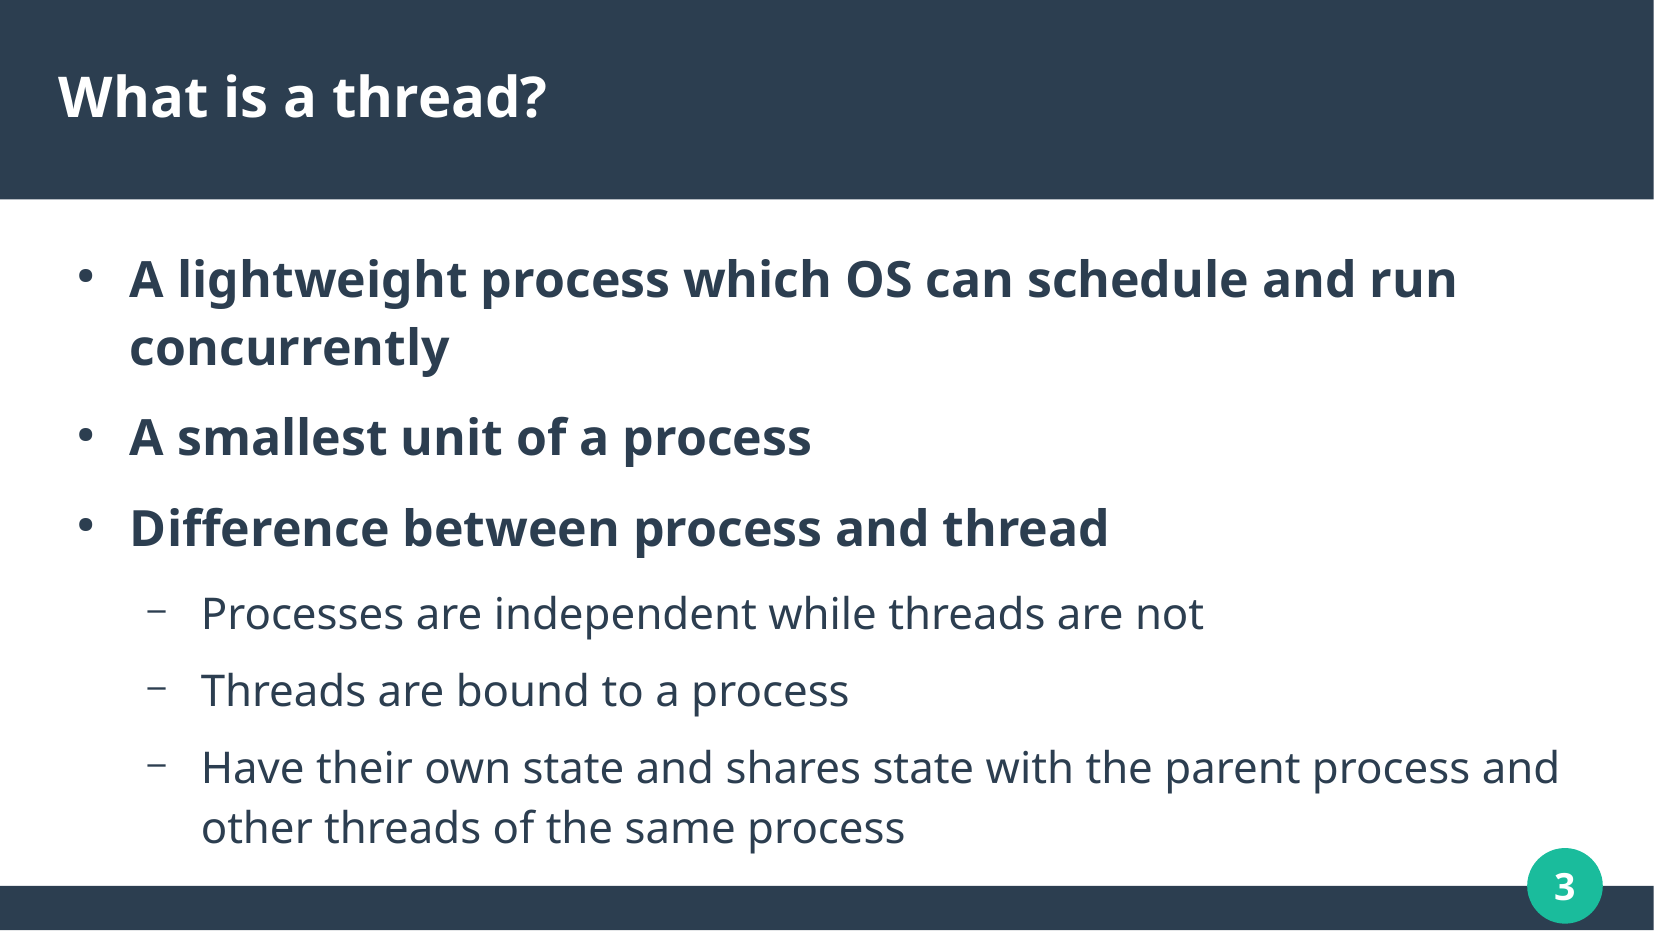

# What is a thread?
A lightweight process which OS can schedule and run concurrently
A smallest unit of a process
Difference between process and thread
Processes are independent while threads are not
Threads are bound to a process
Have their own state and shares state with the parent process and other threads of the same process